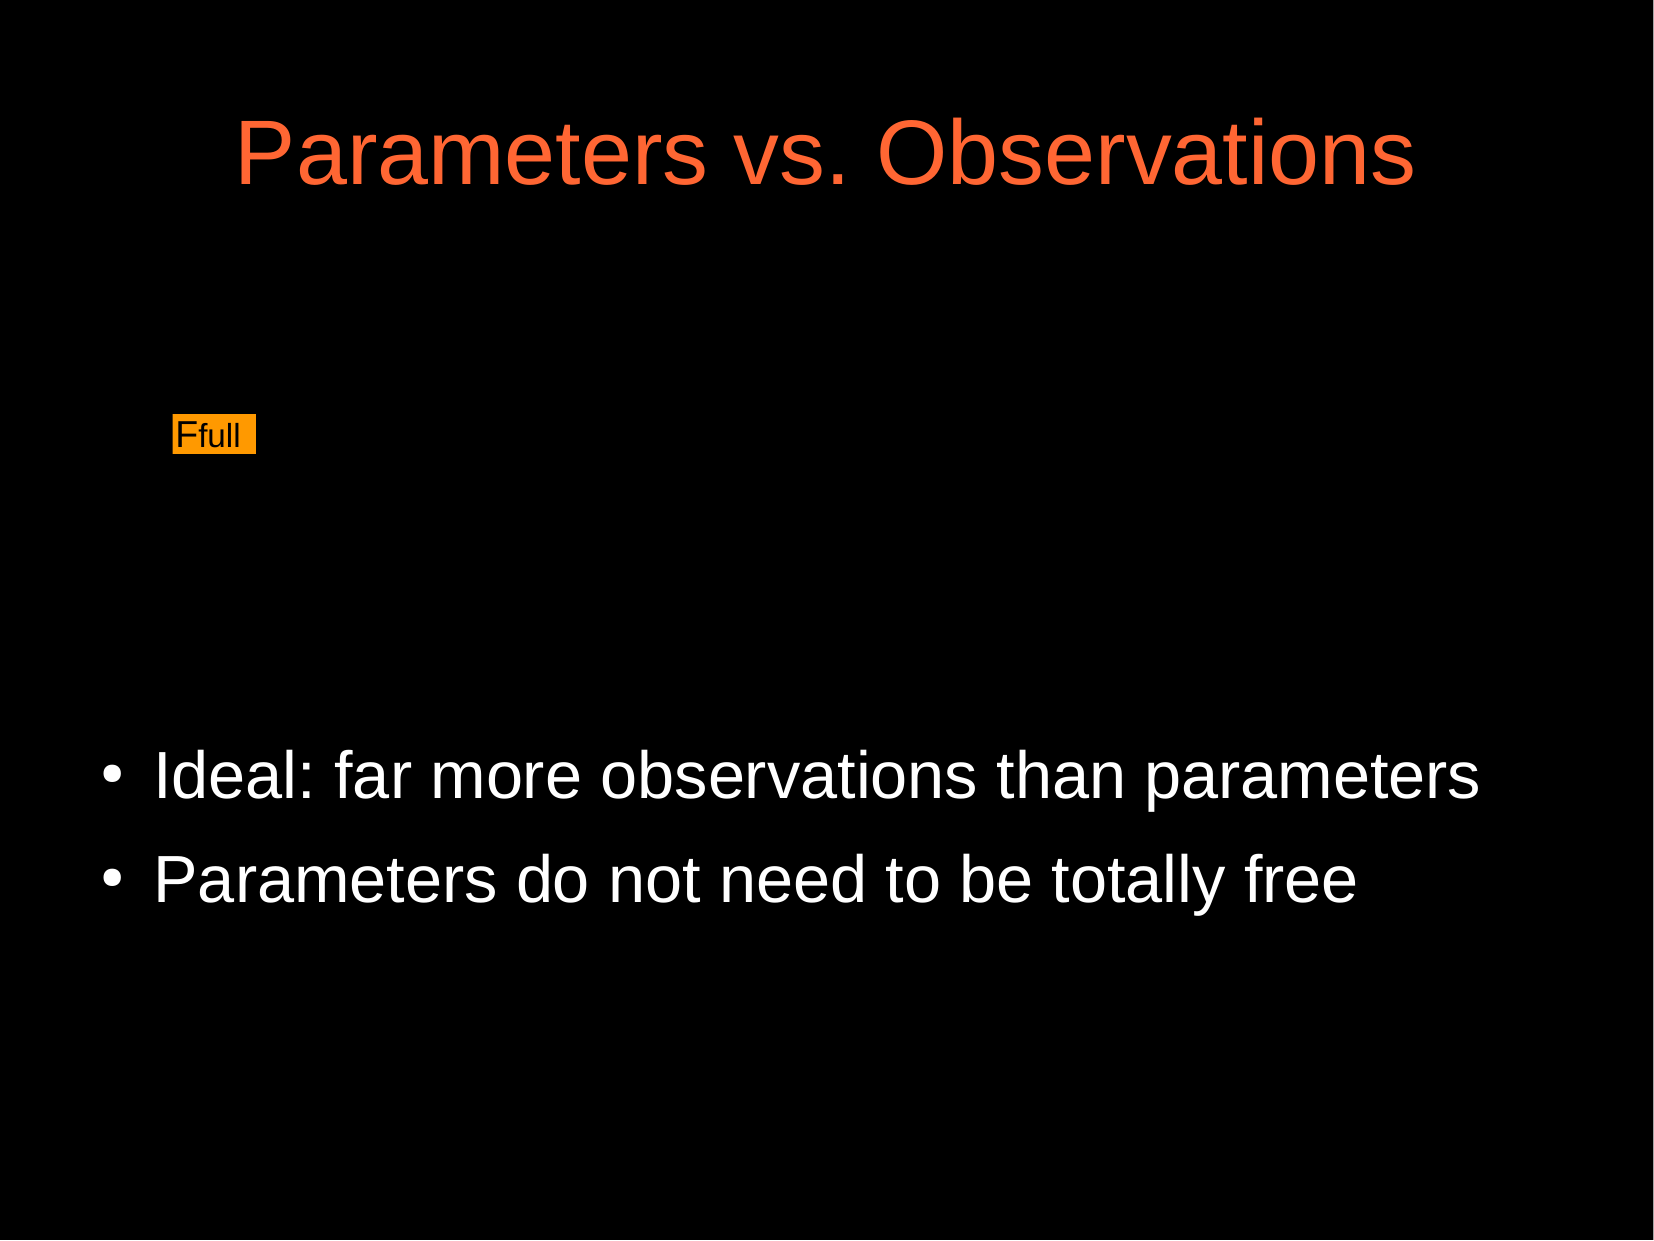

# Parameters vs. Observations
Ideal: far more observations than parameters
Parameters do not need to be totally free